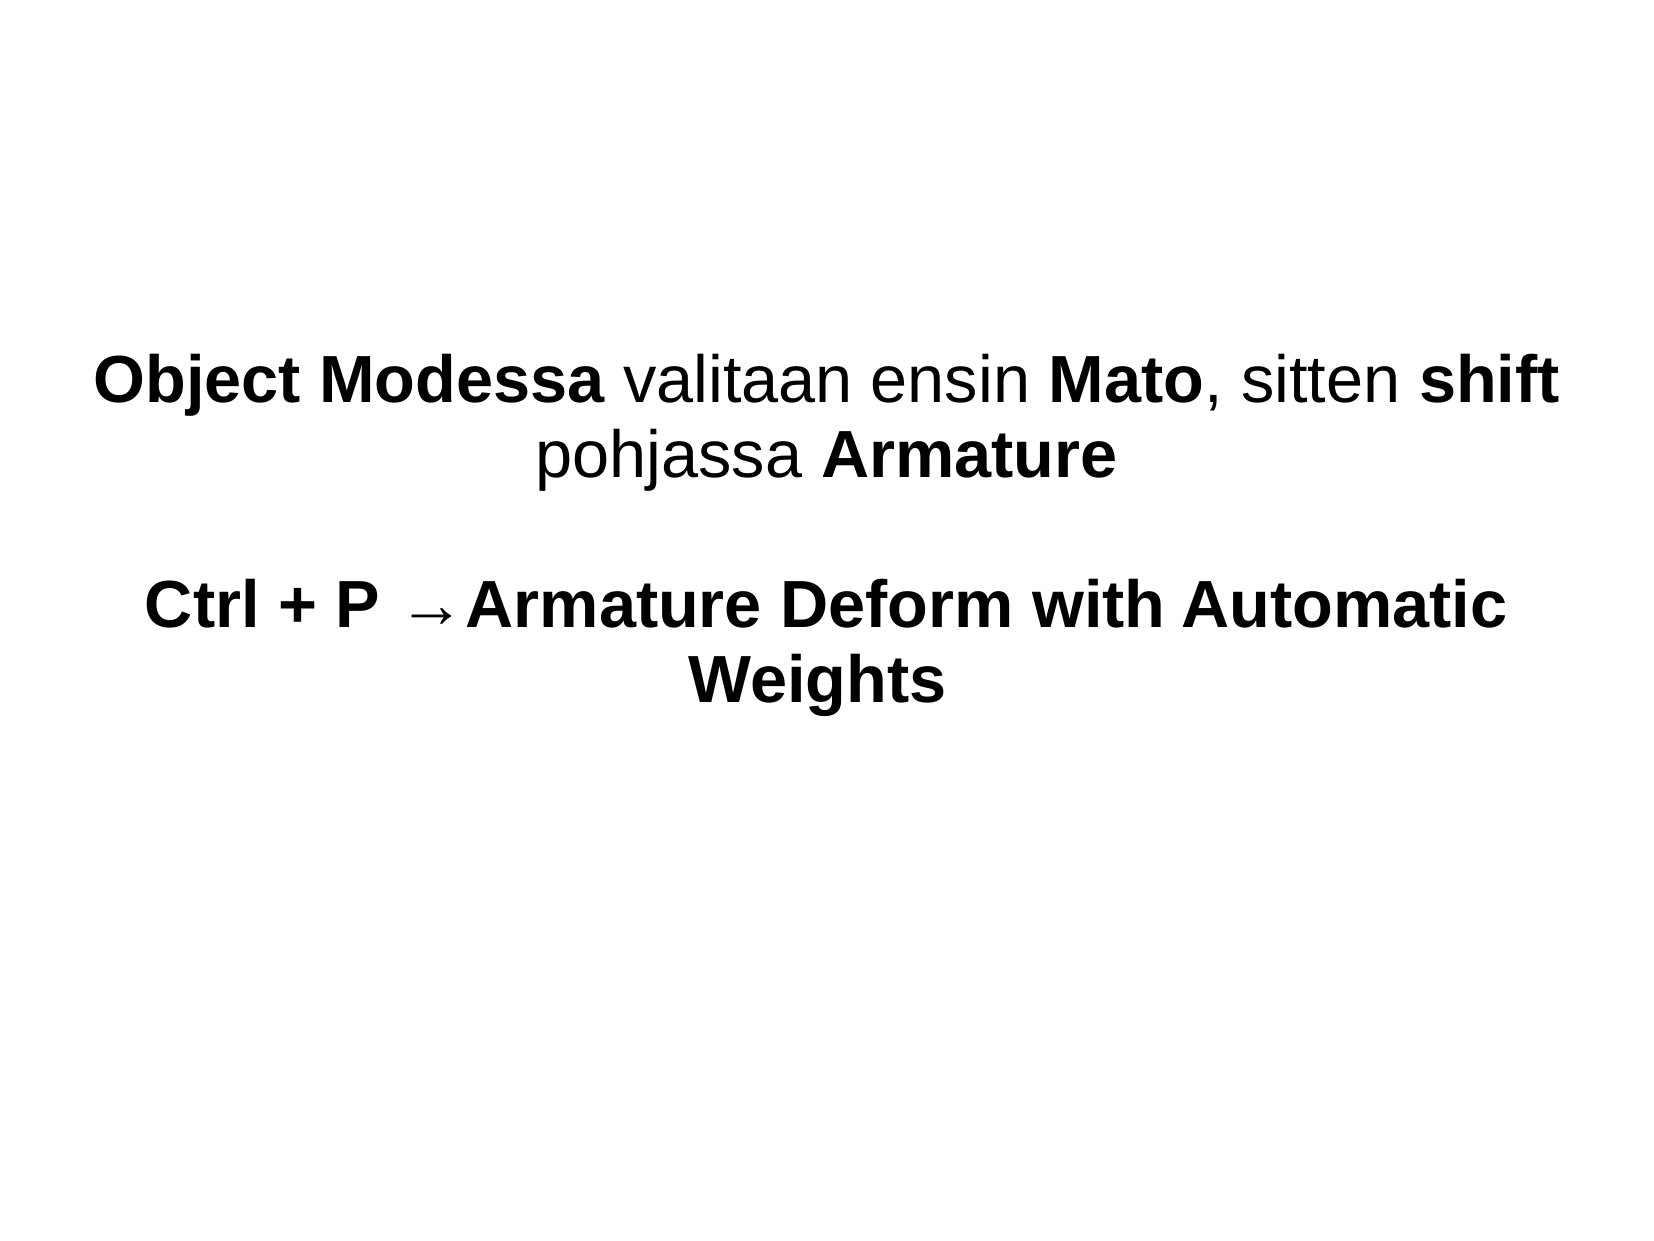

# Object Modessa valitaan ensin Mato, sitten shift pohjassa Armature
Ctrl + P →Armature Deform with Automatic Weights